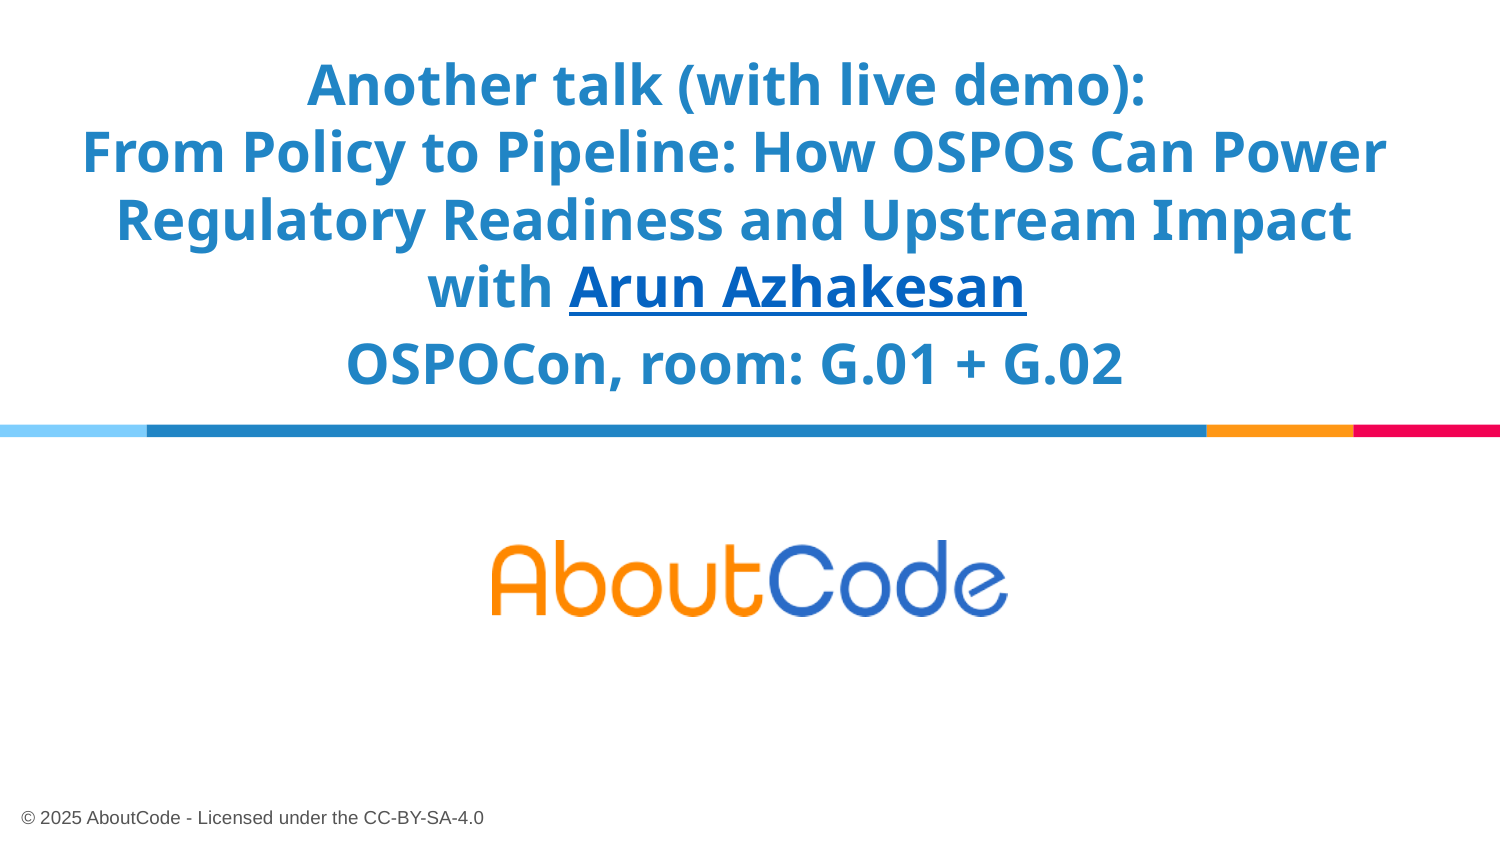

# Another talk (with live demo): From Policy to Pipeline: How OSPOs Can Power Regulatory Readiness and Upstream Impact with Arun Azhakesan OSPOCon, room: G.01 + G.02